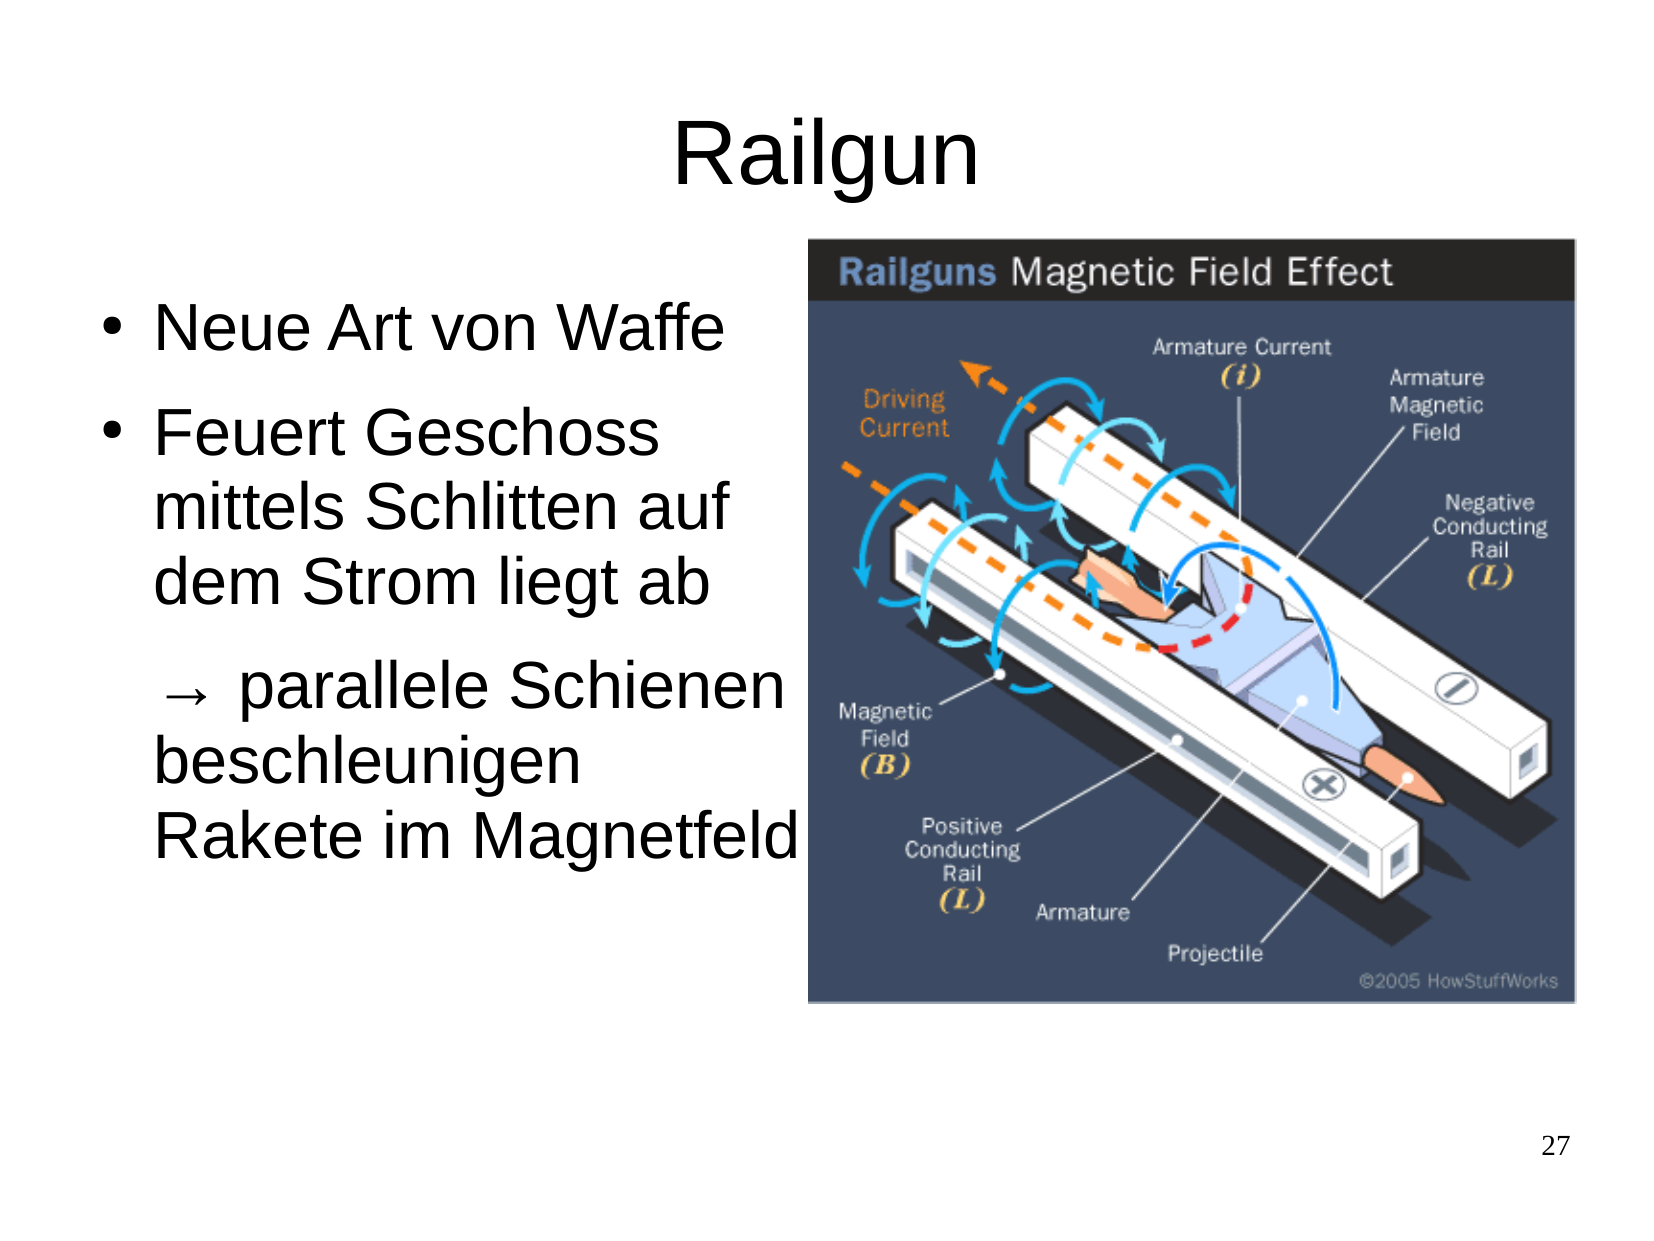

# Railgun
Neue Art von Waffe
Feuert Geschoss mittels Schlitten auf dem Strom liegt ab
→ parallele Schienen beschleunigen Rakete im Magnetfeld
27